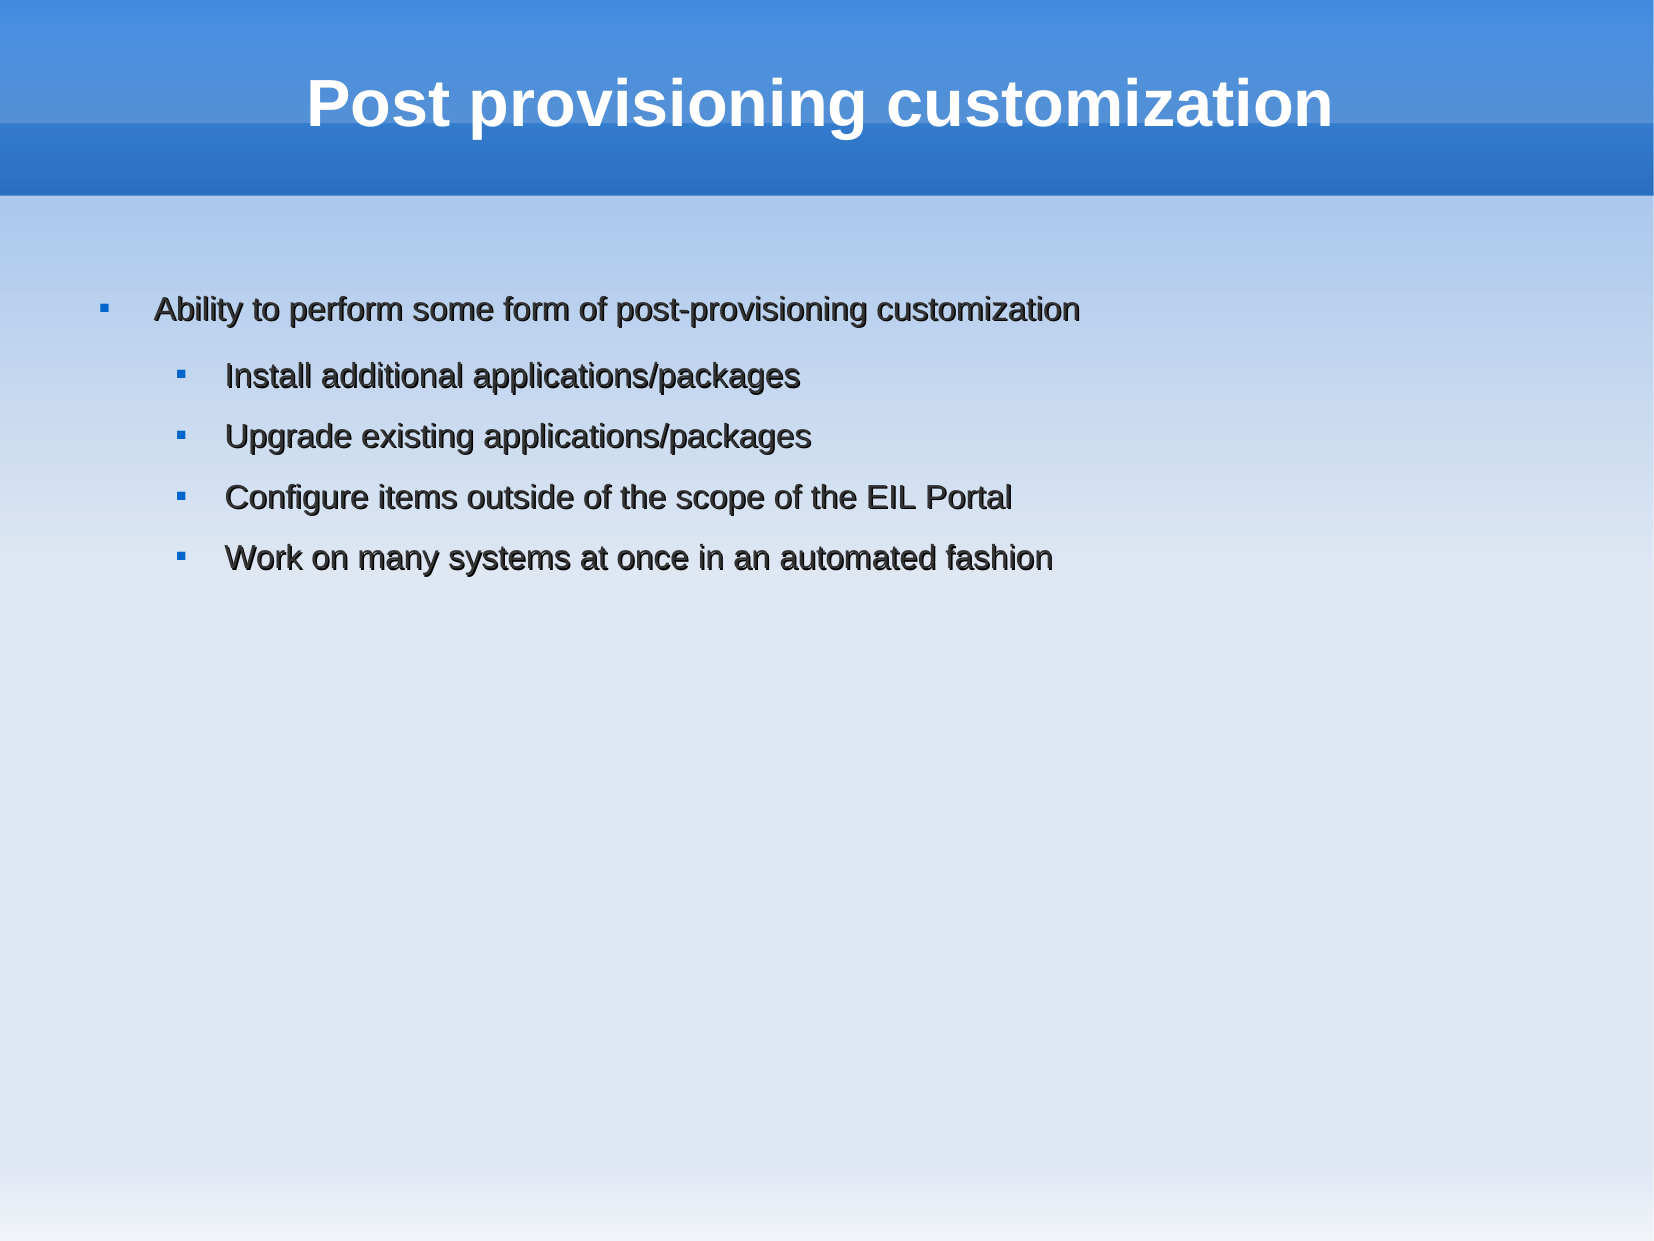

# Post provisioning customization
Ability to perform some form of post-provisioning customization
Install additional applications/packages
Upgrade existing applications/packages
Configure items outside of the scope of the EIL Portal
Work on many systems at once in an automated fashion